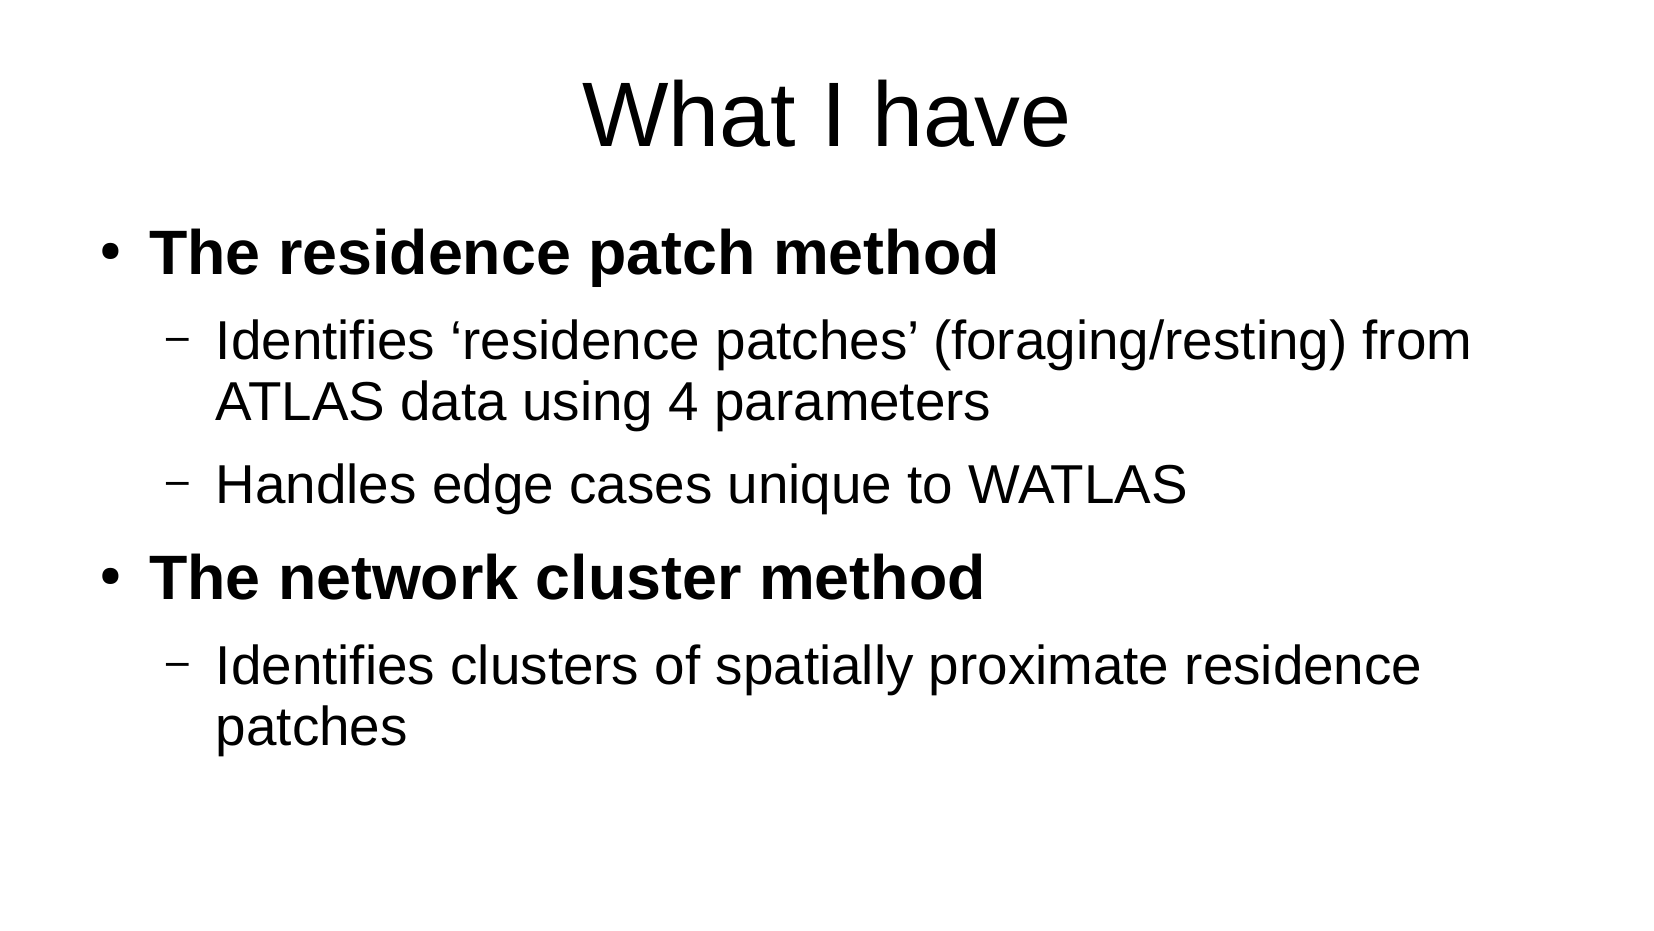

# What I have
The residence patch method
Identifies ‘residence patches’ (foraging/resting) from ATLAS data using 4 parameters
Handles edge cases unique to WATLAS
The network cluster method
Identifies clusters of spatially proximate residence patches